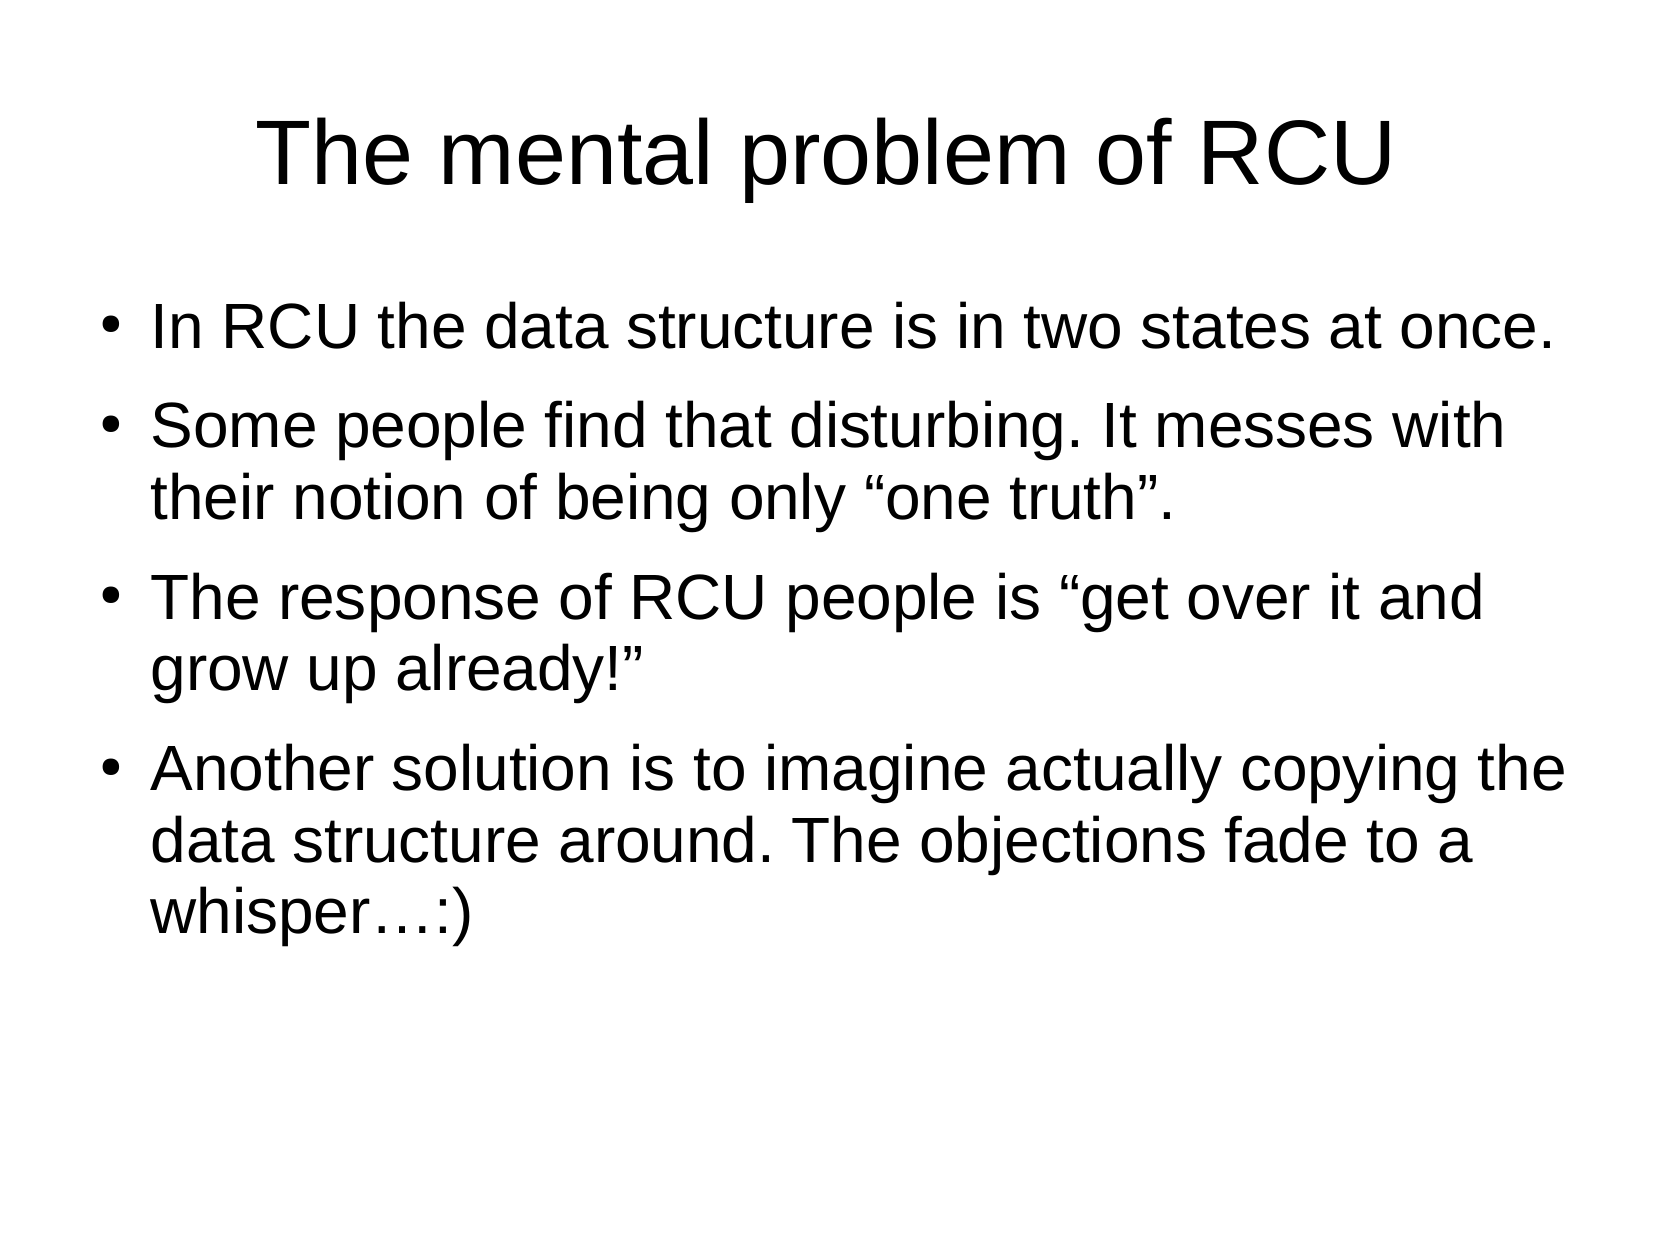

# The mental problem of RCU
In RCU the data structure is in two states at once.
Some people find that disturbing. It messes with their notion of being only “one truth”.
The response of RCU people is “get over it and grow up already!”
Another solution is to imagine actually copying the data structure around. The objections fade to a whisper…:)